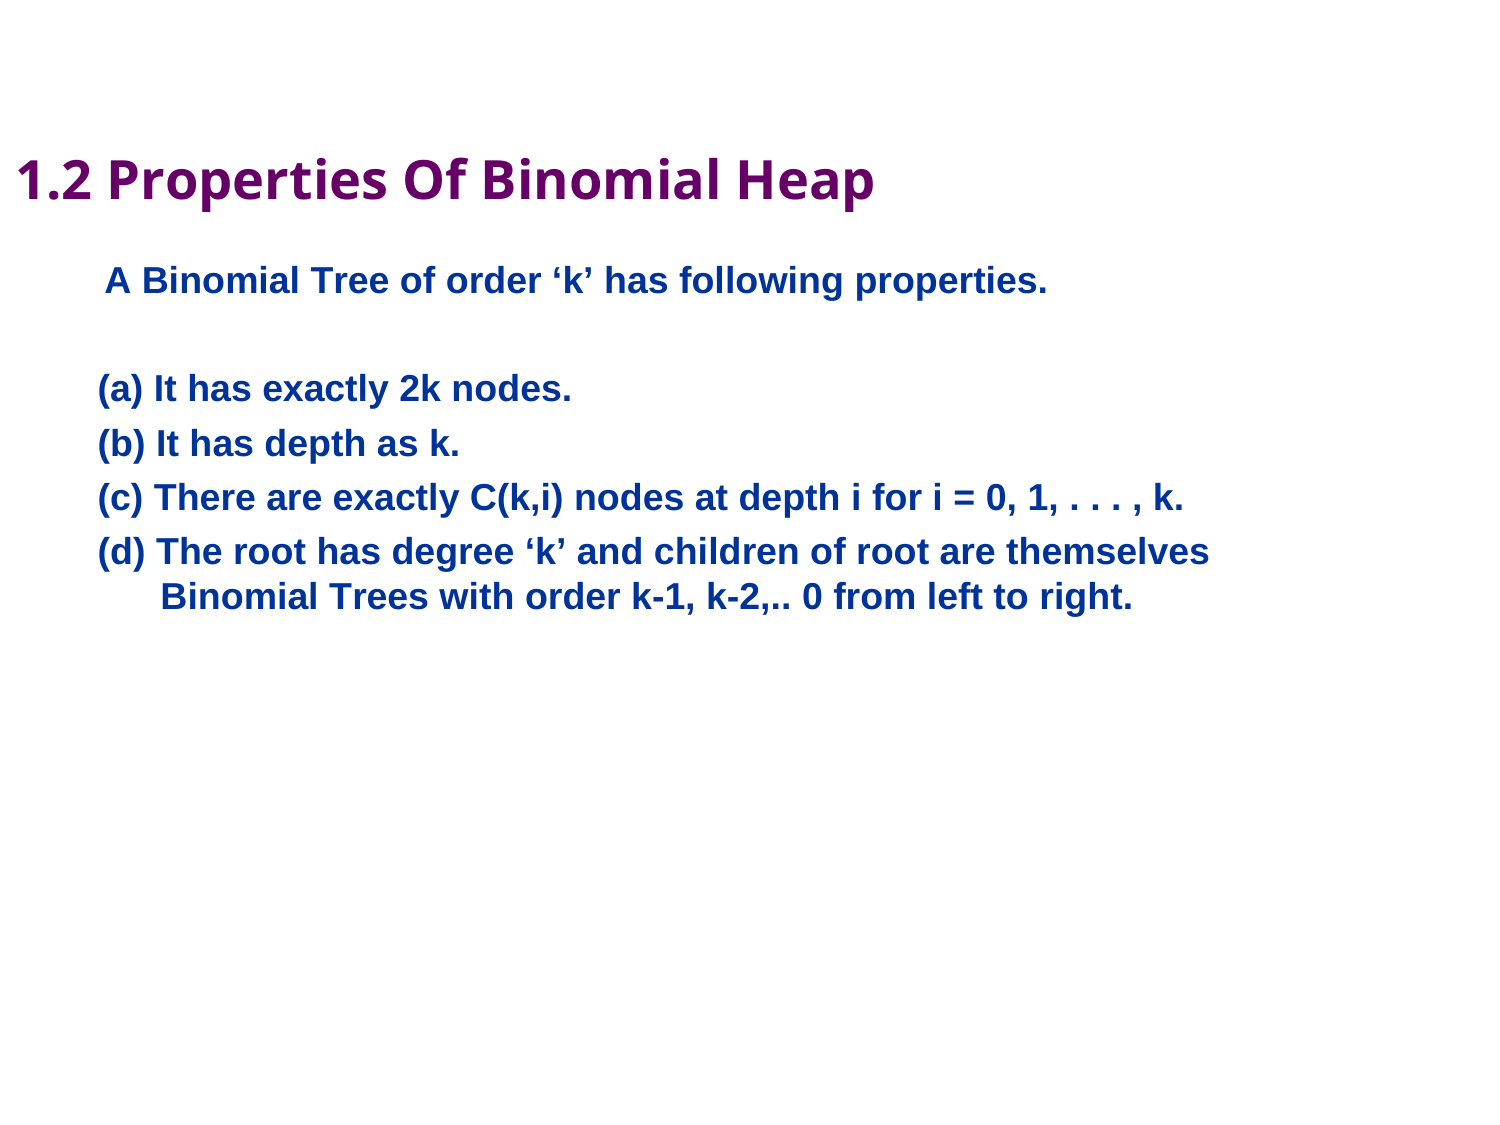

# 1.2 Properties Of Binomial Heap
A Binomial Tree of order ‘k’ has following properties.
(a) It has exactly 2k nodes.
(b) It has depth as k.
(c) There are exactly C(k,i) nodes at depth i for i = 0, 1, . . . , k.
(d) The root has degree ‘k’ and children of root are themselves 	 Binomial Trees with order k-1, k-2,.. 0 from left to right.